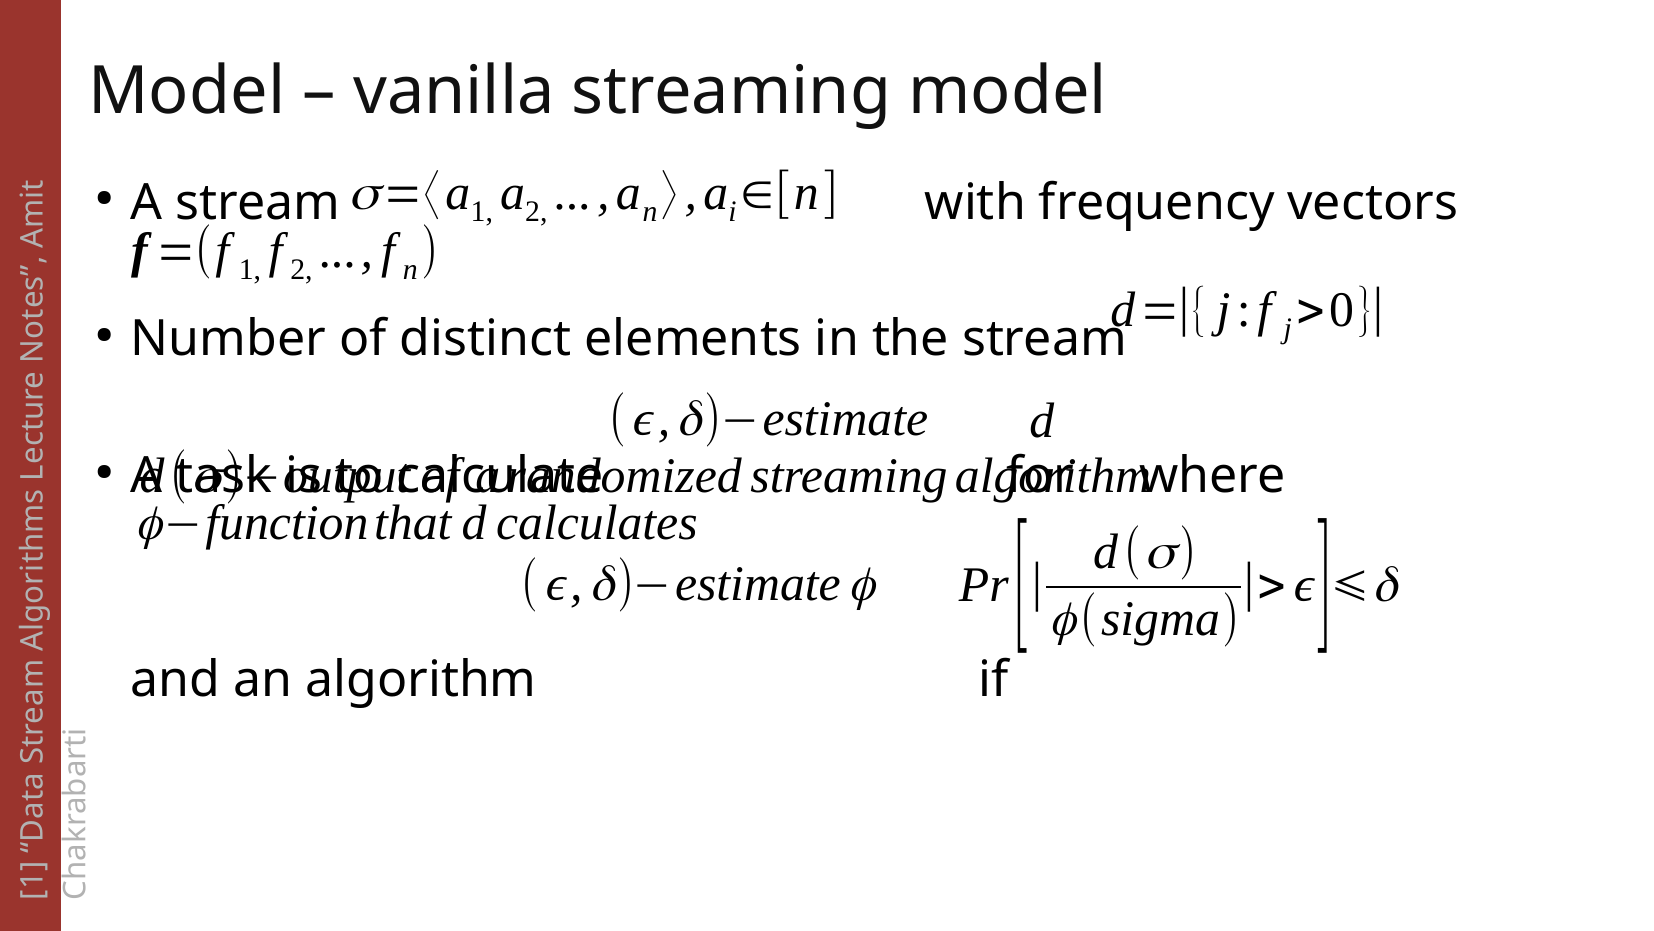

Model – vanilla streaming model
# A stream with frequency vectors
Number of distinct elements in the stream
A task is to calculate for where
and an algorithm if
[1] “Data Stream Algorithms Lecture Notes”, Amit Chakrabarti